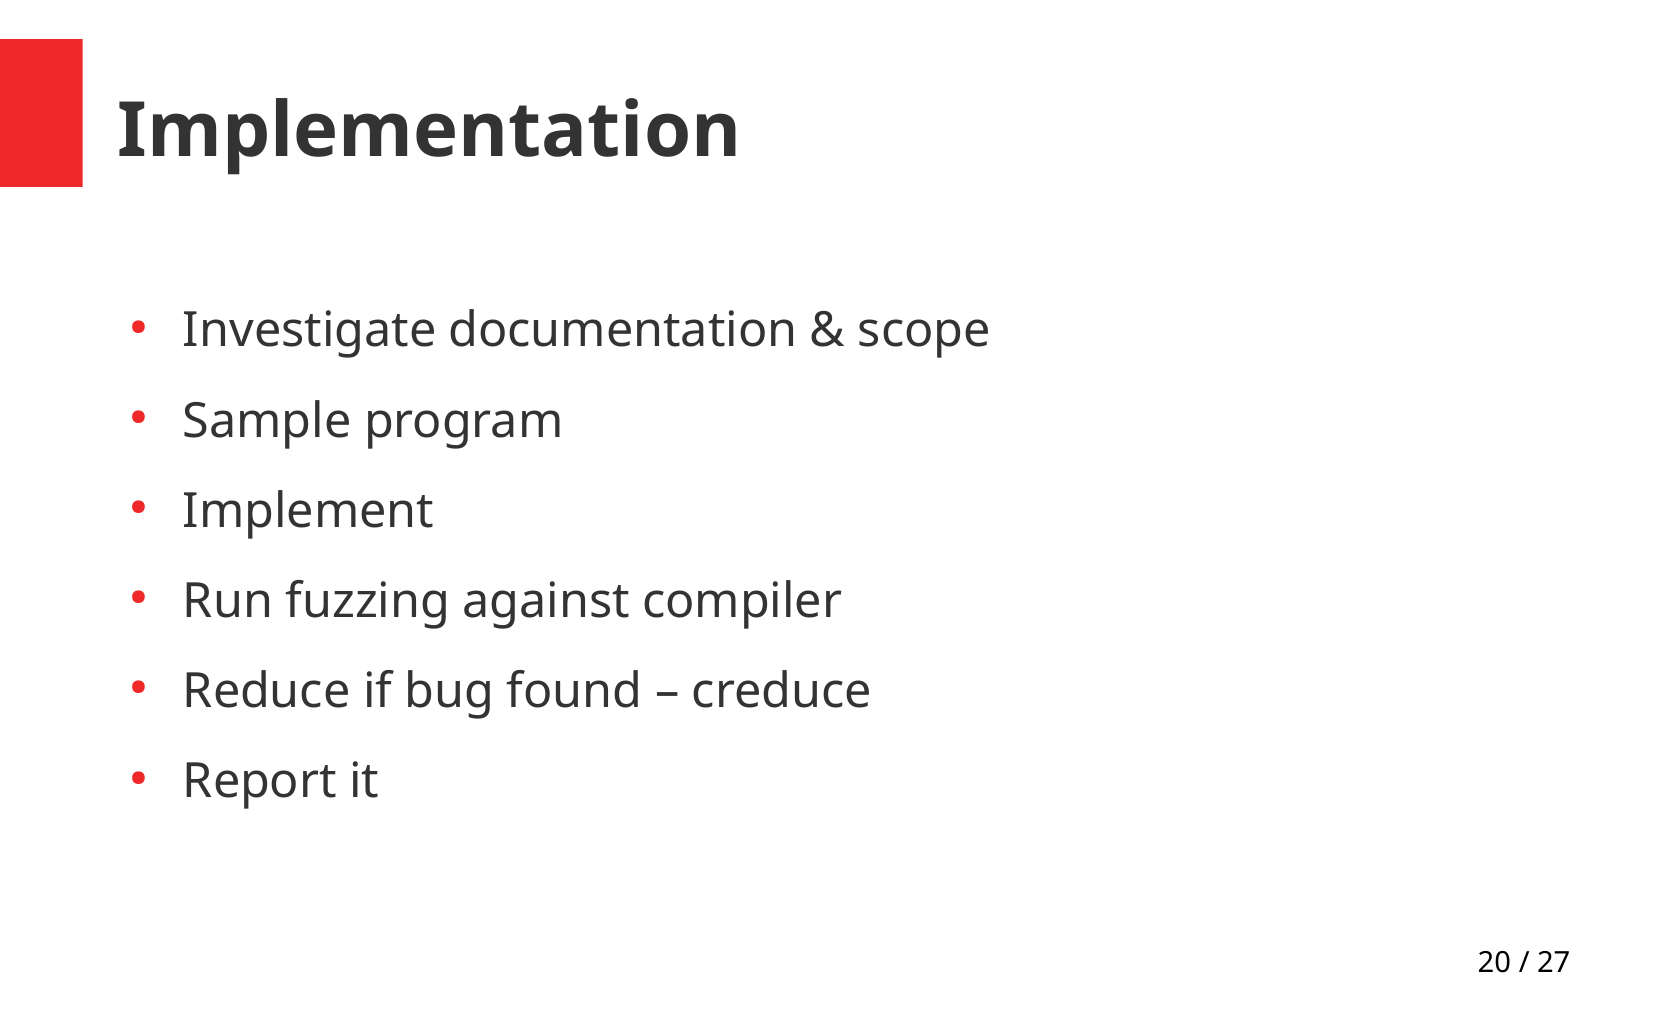

# Implementation
Investigate documentation & scope
Sample program
Implement
Run fuzzing against compiler
Reduce if bug found – creduce
Report it
20